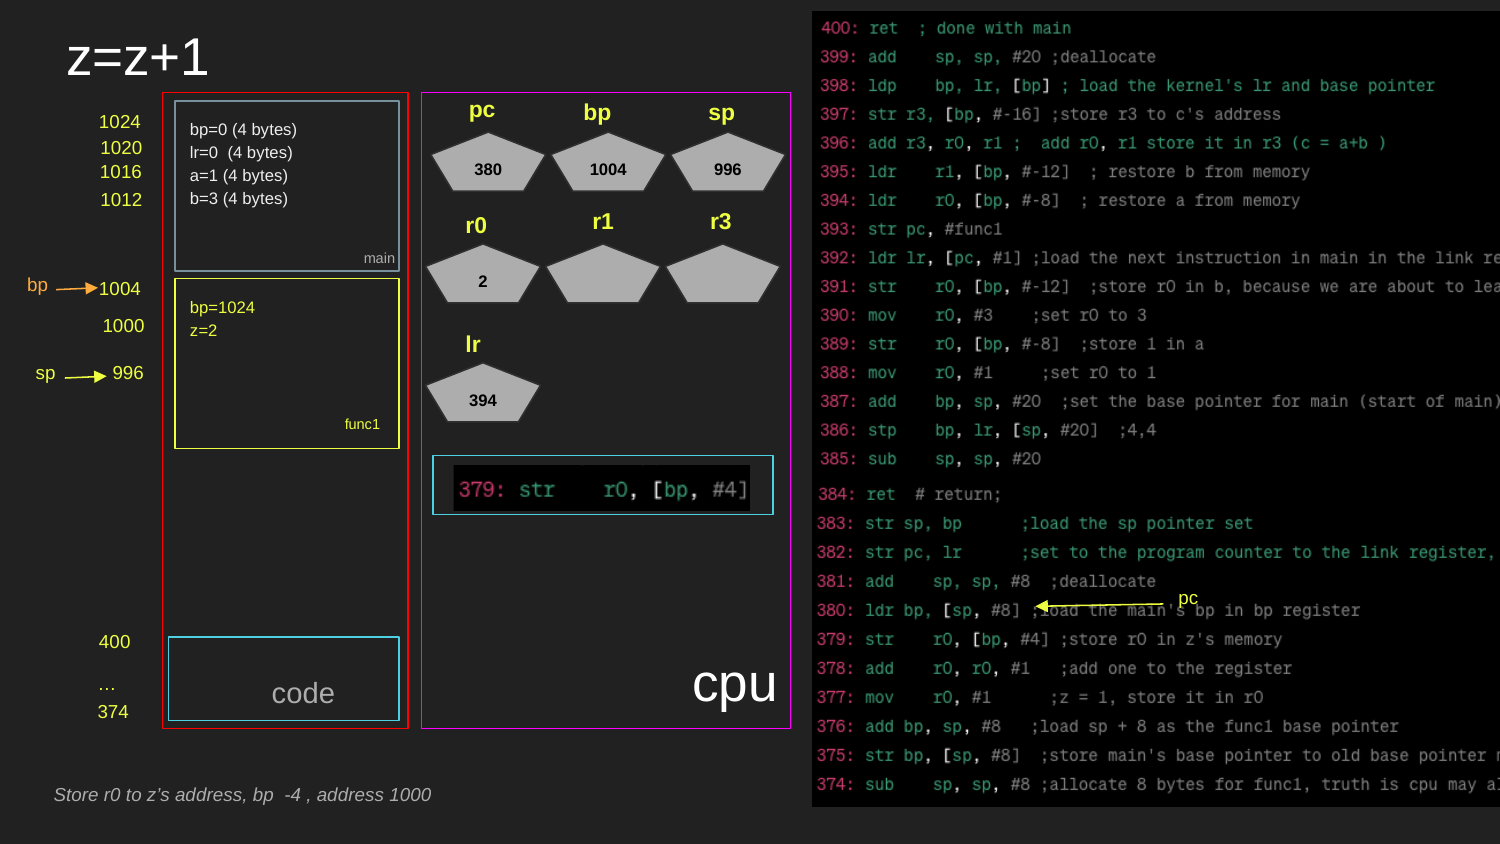

# z=z+1
pc
bp
sp
1024
bp=0 (4 bytes)
lr=0 (4 bytes)
a=1 (4 bytes)
b=3 (4 bytes)
1020
380
1004
996
1016
1012
r1
r3
r0
main
2
bp
1004
bp=1024
z=2
1000
lr
sp
996
394
func1
pc
400
cpu
…
code
374
Store r0 to z’s address, bp -4 , address 1000